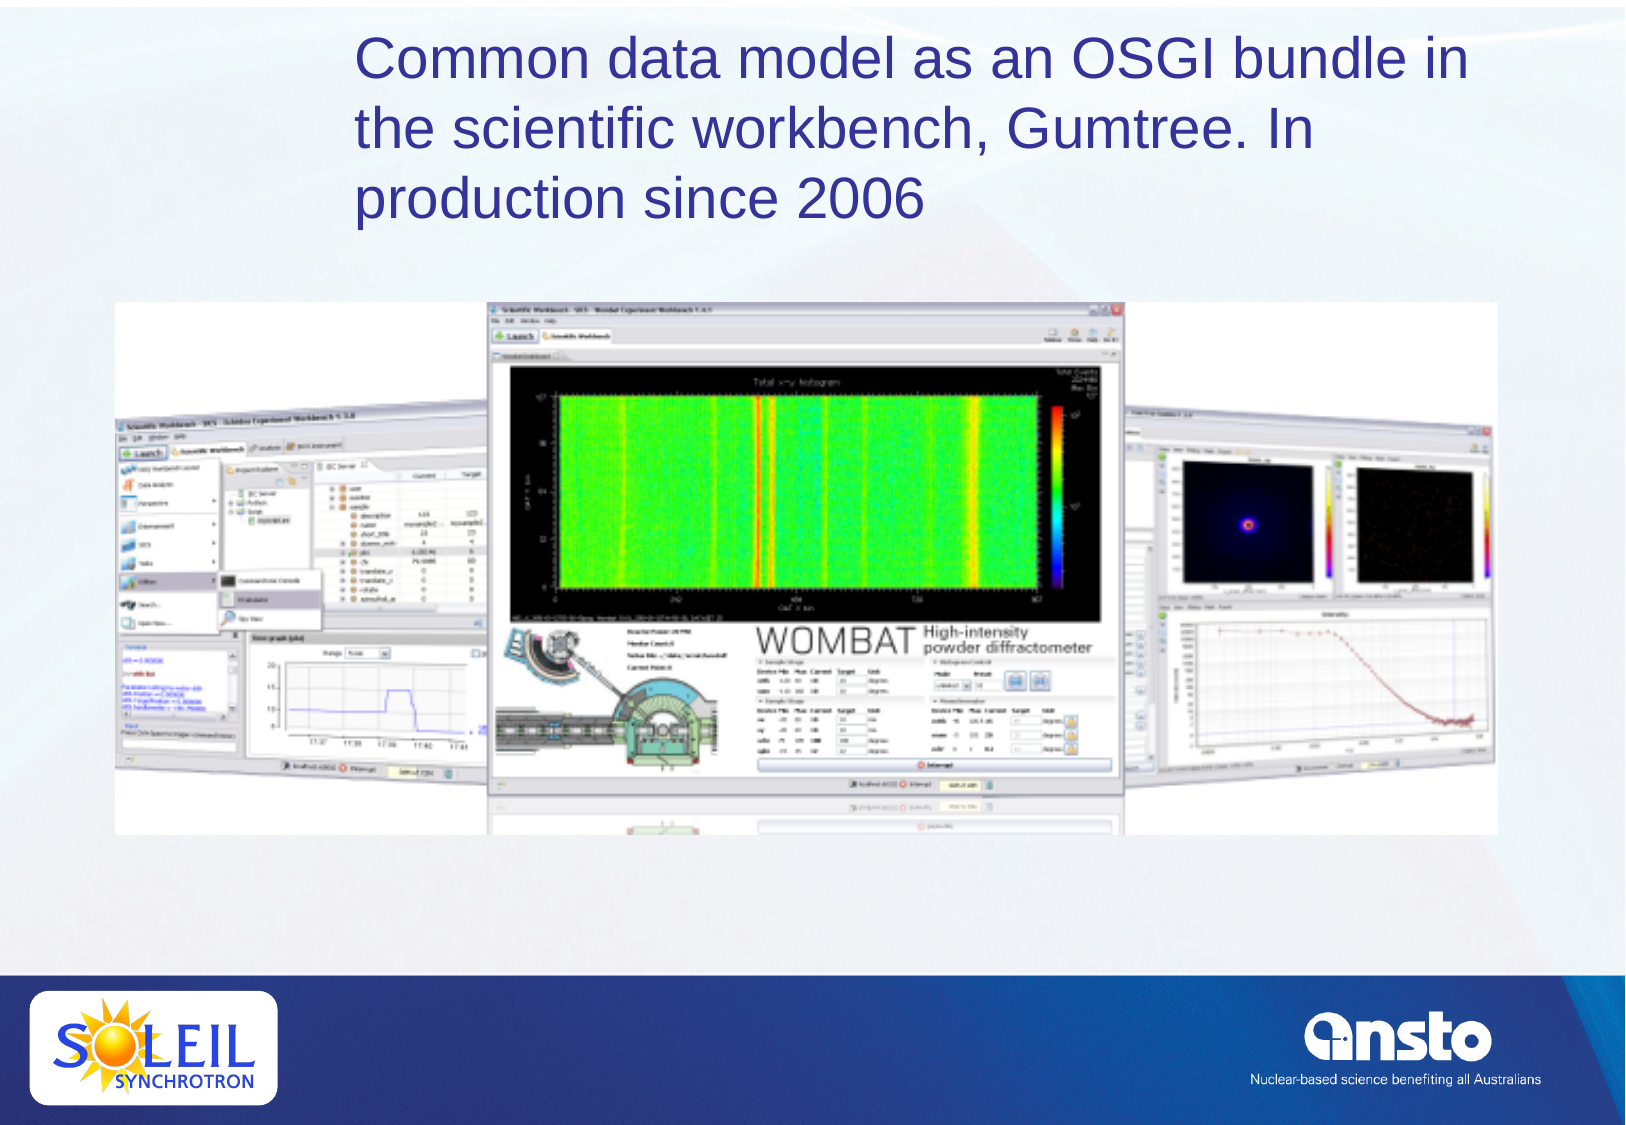

# Common data model as an OSGI bundle in the scientific workbench, Gumtree. In production since 2006